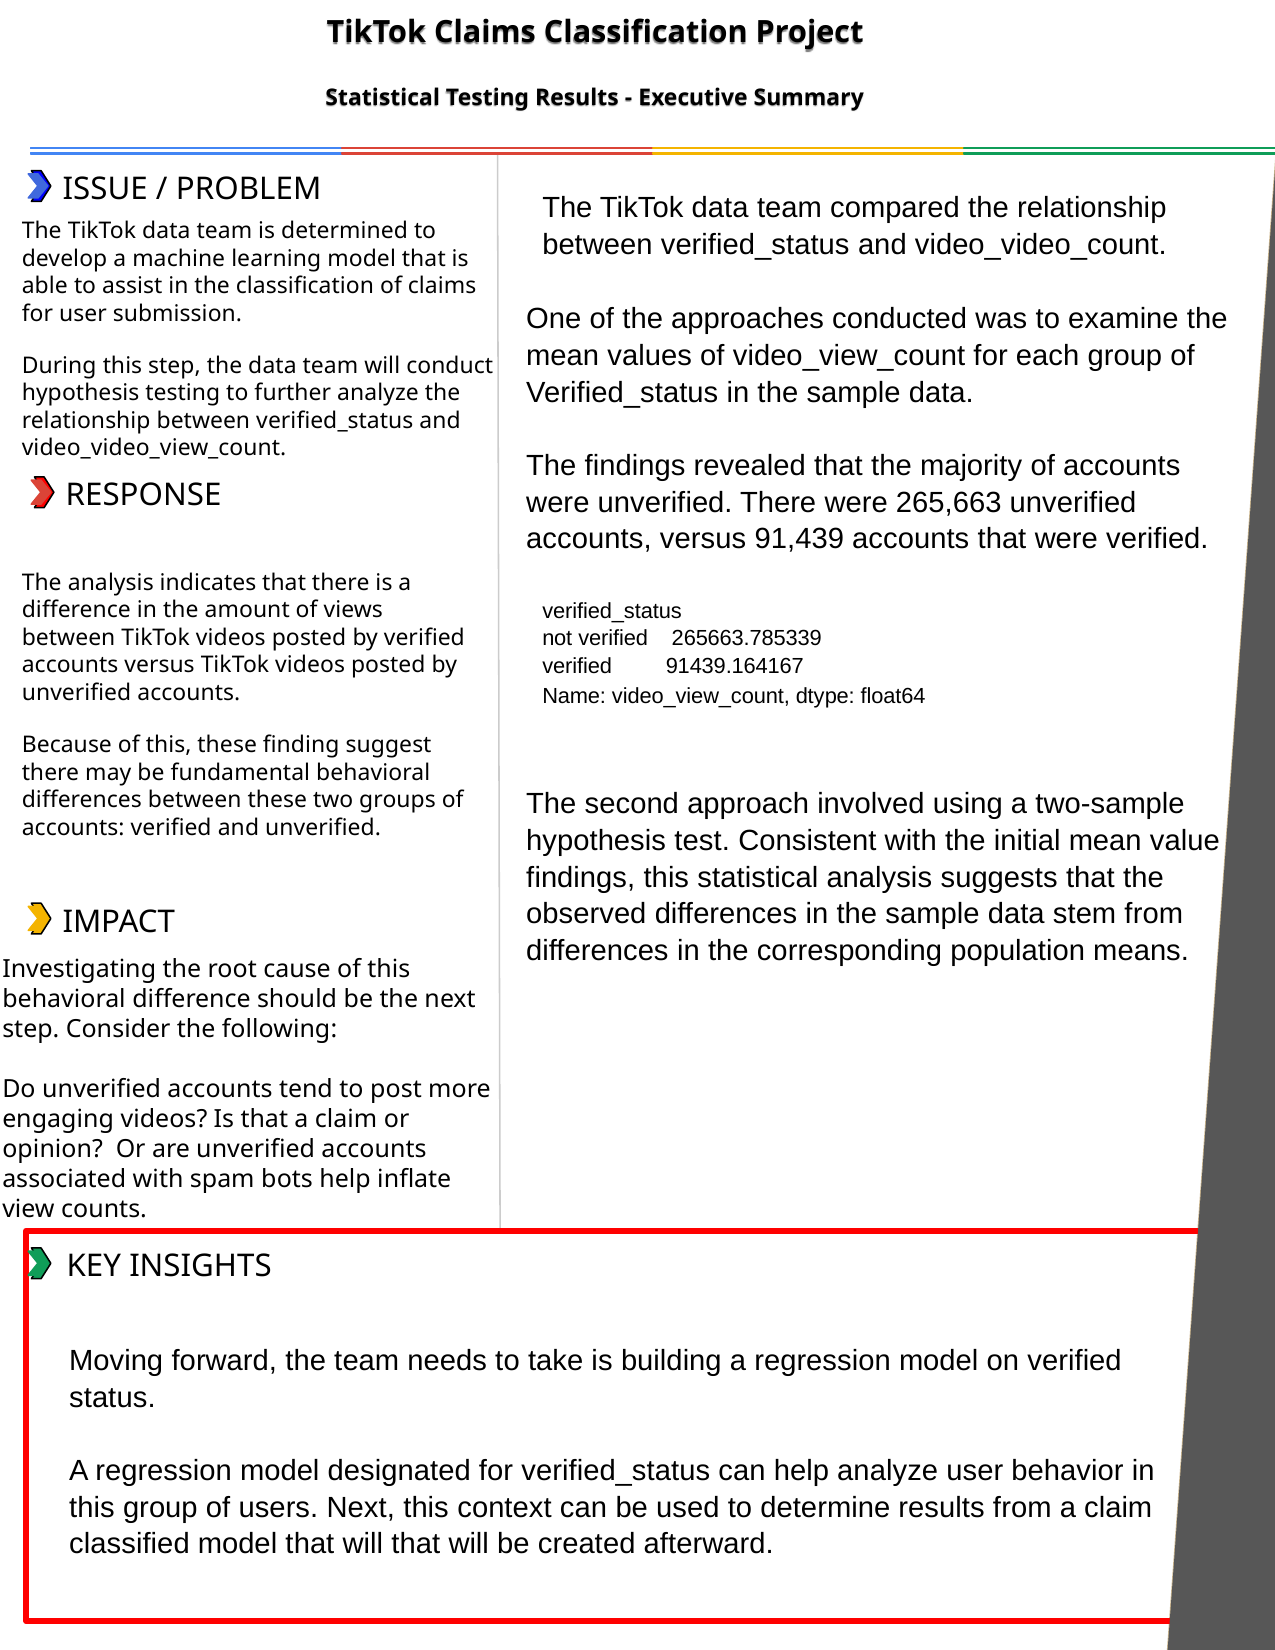

TikTok Claims Classification Project
Statistical Testing Results - Executive Summary
The TikTok data team compared the relationship between verified_status and video_video_count.
The TikTok data team is determined to develop a machine learning model that is able to assist in the classification of claims for user submission.
During this step, the data team will conduct hypothesis testing to further analyze the relationship between verified_status and video_video_view_count.
One of the approaches conducted was to examine the mean values of video_view_count for each group of
Verified_status in the sample data.
The findings revealed that the majority of accounts were unverified. There were 265,663 unverified accounts, versus 91,439 accounts that were verified.
The analysis indicates that there is a difference in the amount of views between TikTok videos posted by verified accounts versus TikTok videos posted by unverified accounts.
Because of this, these finding suggest there may be fundamental behavioral differences between these two groups of accounts: verified and unverified.
verified_status
not verified 265663.785339
verified 91439.164167
Name: video_view_count, dtype: float64
The second approach involved using a two-sample hypothesis test. Consistent with the initial mean value findings, this statistical analysis suggests that the observed differences in the sample data stem from differences in the corresponding population means.
Investigating the root cause of this behavioral difference should be the next step. Consider the following:
Do unverified accounts tend to post more engaging videos? Is that a claim or opinion? Or are unverified accounts associated with spam bots help inflate view counts.
Moving forward, the team needs to take is building a regression model on verified status.
A regression model designated for verified_status can help analyze user behavior in this group of users. Next, this context can be used to determine results from a claim classified model that will that will be created afterward.